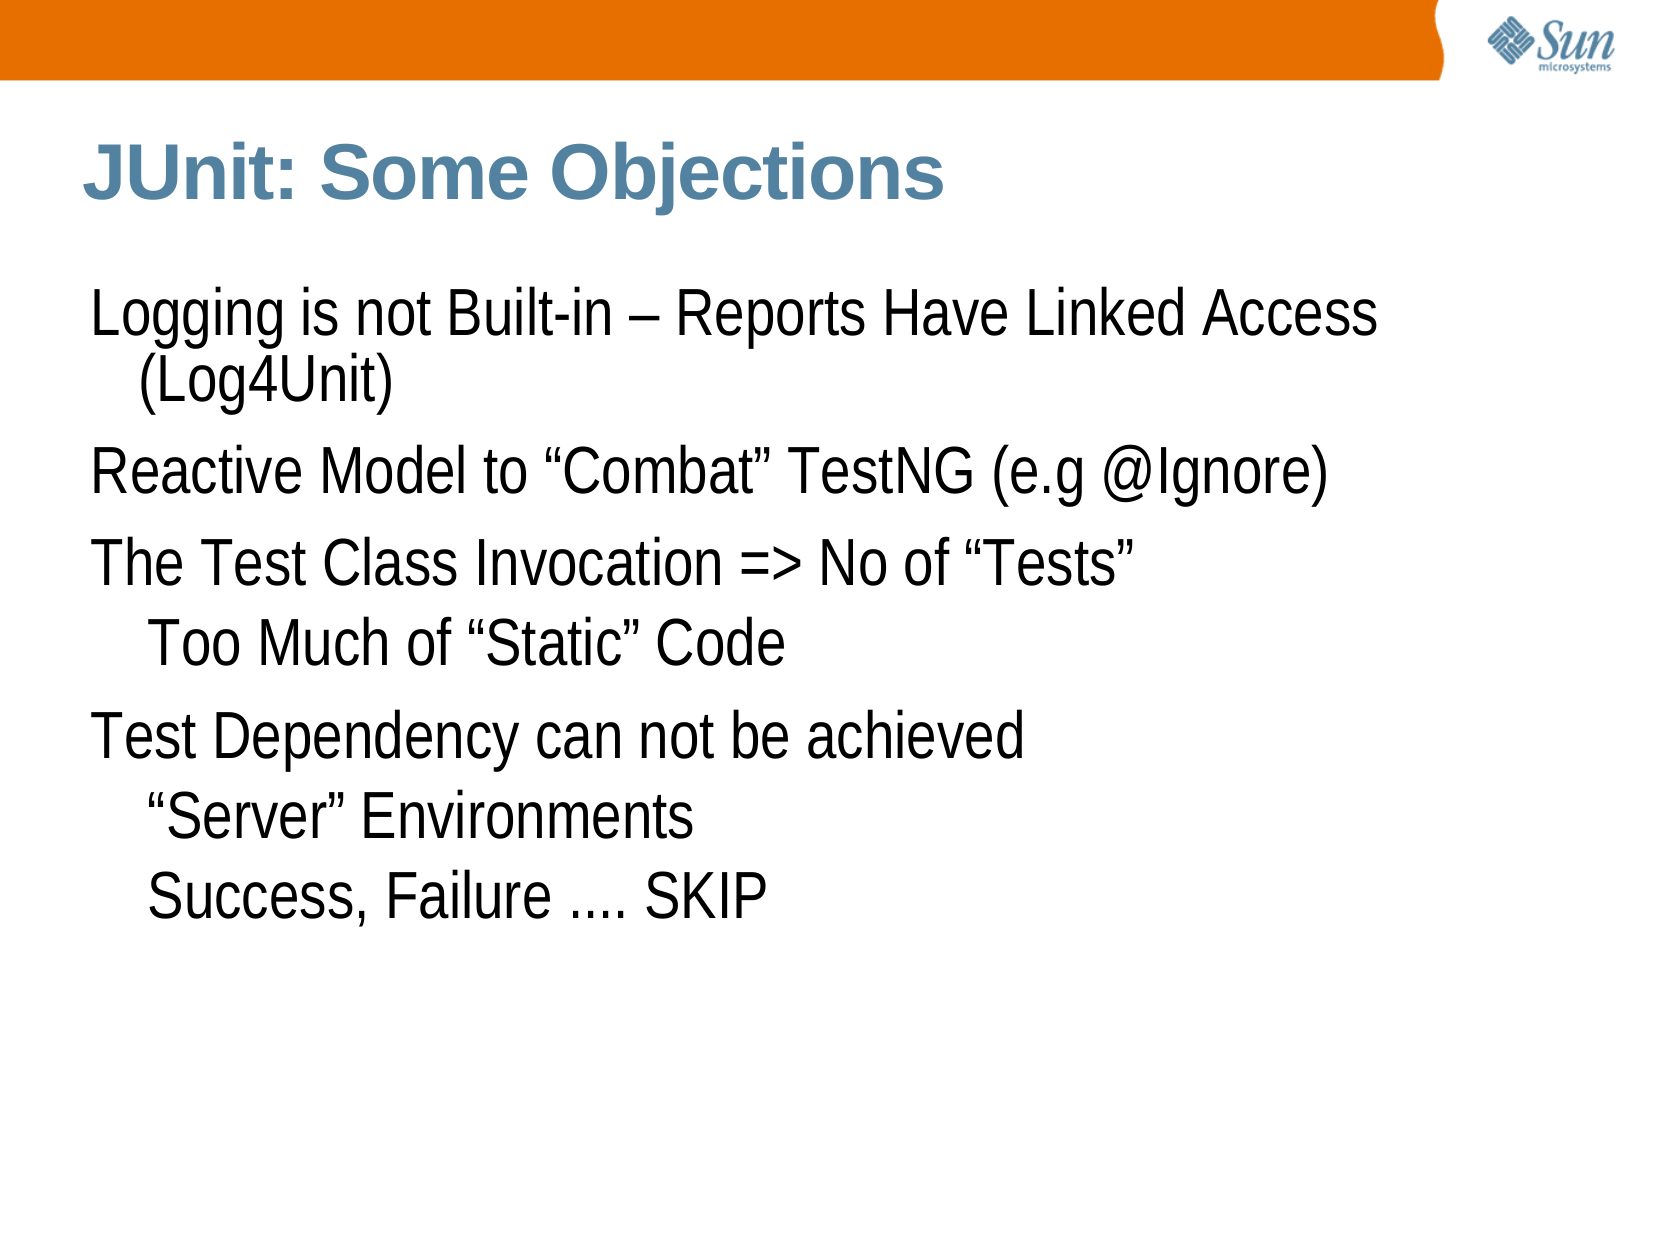

# JUnit: Some Objections
Logging is not Built-in – Reports Have Linked Access (Log4Unit)
Reactive Model to “Combat” TestNG (e.g @Ignore)
The Test Class Invocation => No of “Tests”
Too Much of “Static” Code
Test Dependency can not be achieved
“Server” Environments
Success, Failure .... SKIP